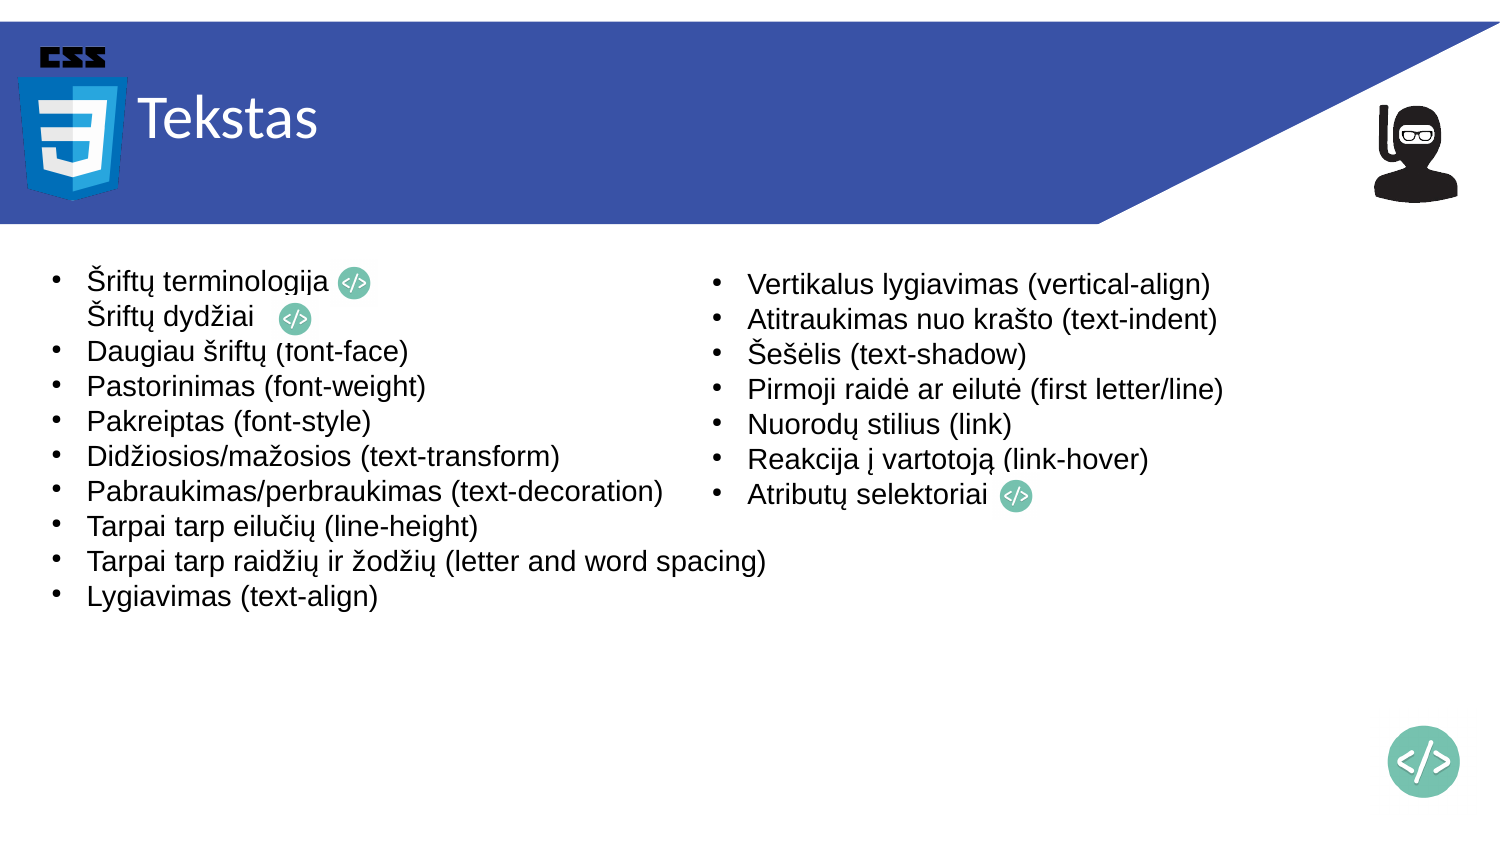

# Tekstas
Šriftų terminologija
Šriftų dydžiai
Daugiau šriftų (font-face)
Pastorinimas (font-weight)
Pakreiptas (font-style)
Didžiosios/mažosios (text-transform)
Pabraukimas/perbraukimas (text-decoration)
Tarpai tarp eilučių (line-height)
Tarpai tarp raidžių ir žodžių (letter and word spacing)
Lygiavimas (text-align)
Vertikalus lygiavimas (vertical-align)
Atitraukimas nuo krašto (text-indent)
Šešėlis (text-shadow)
Pirmoji raidė ar eilutė (first letter/line)
Nuorodų stilius (link)
Reakcija į vartotoją (link-hover)
Atributų selektoriai